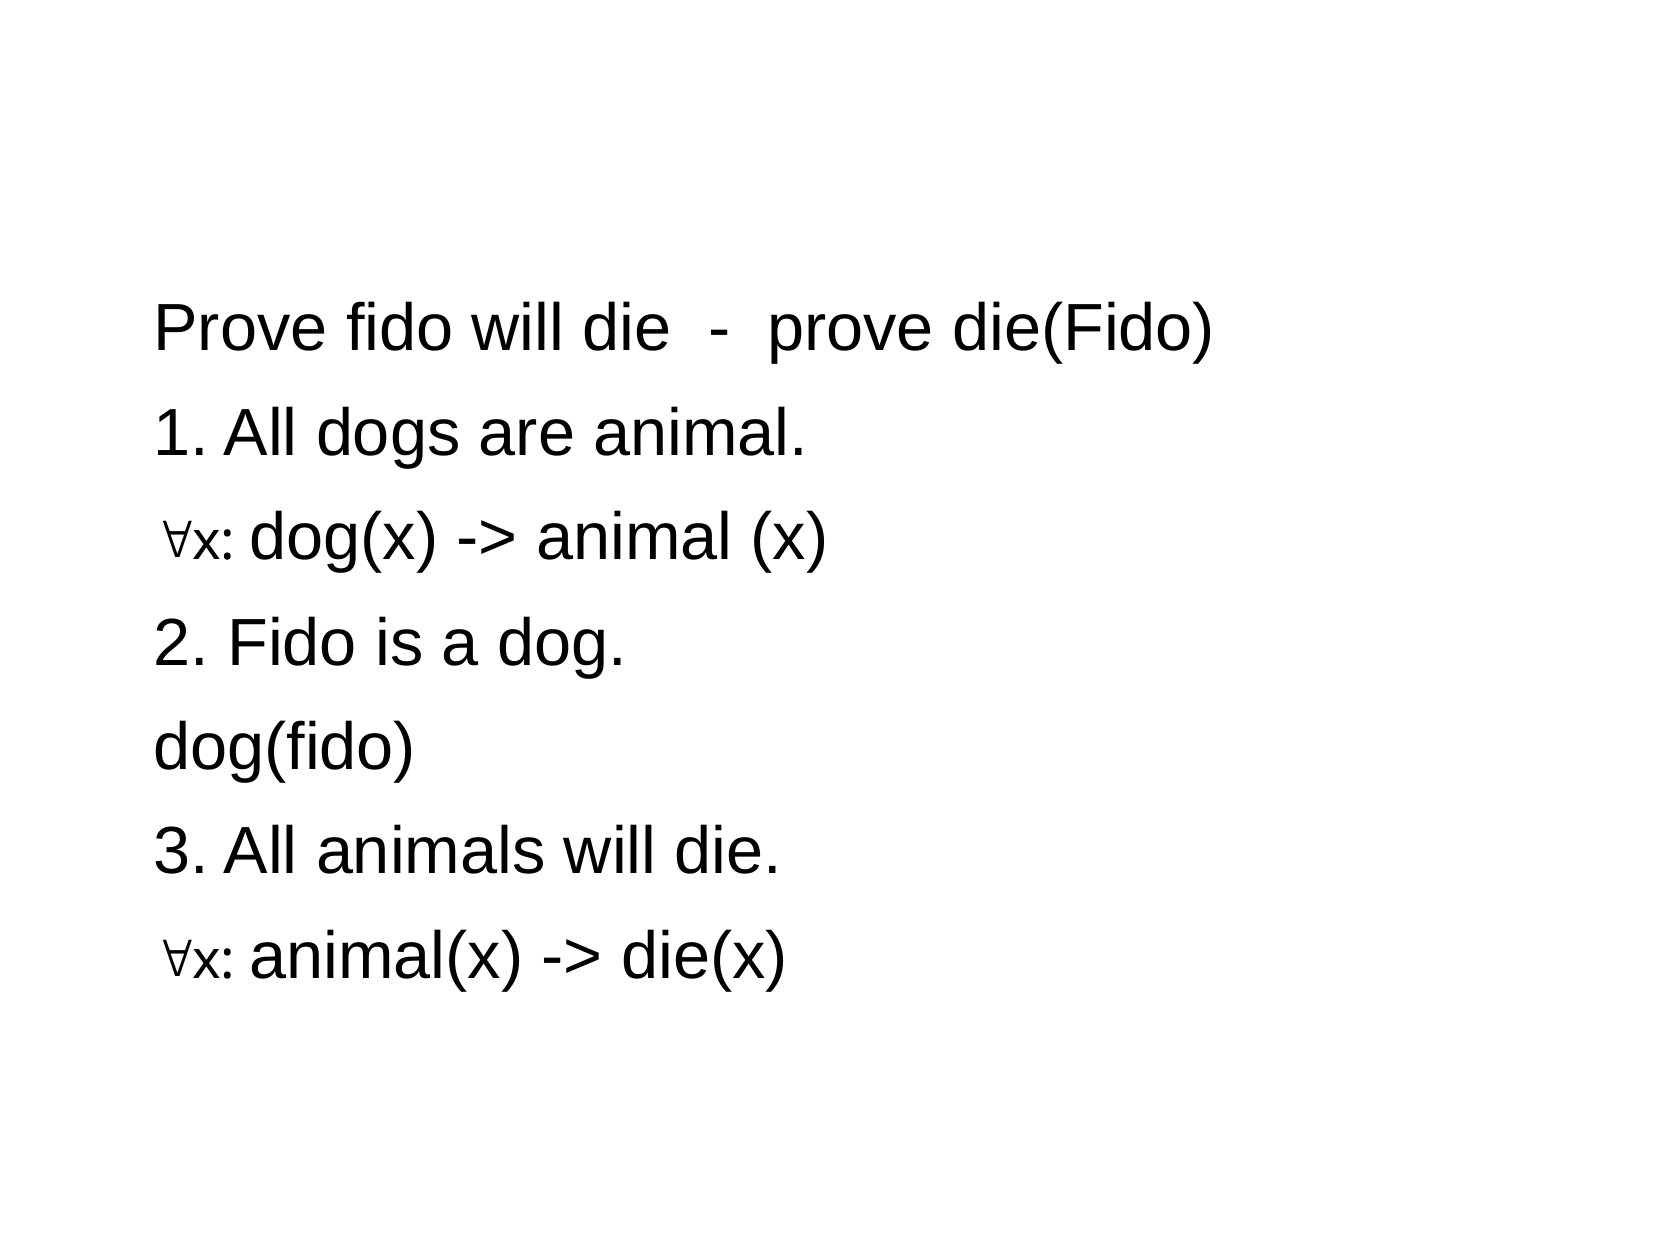

#
Prove fido will die - prove die(Fido)
1. All dogs are animal.
x: dog(x) -> animal (x)
2. Fido is a dog.
dog(fido)
3. All animals will die.
x: animal(x) -> die(x)